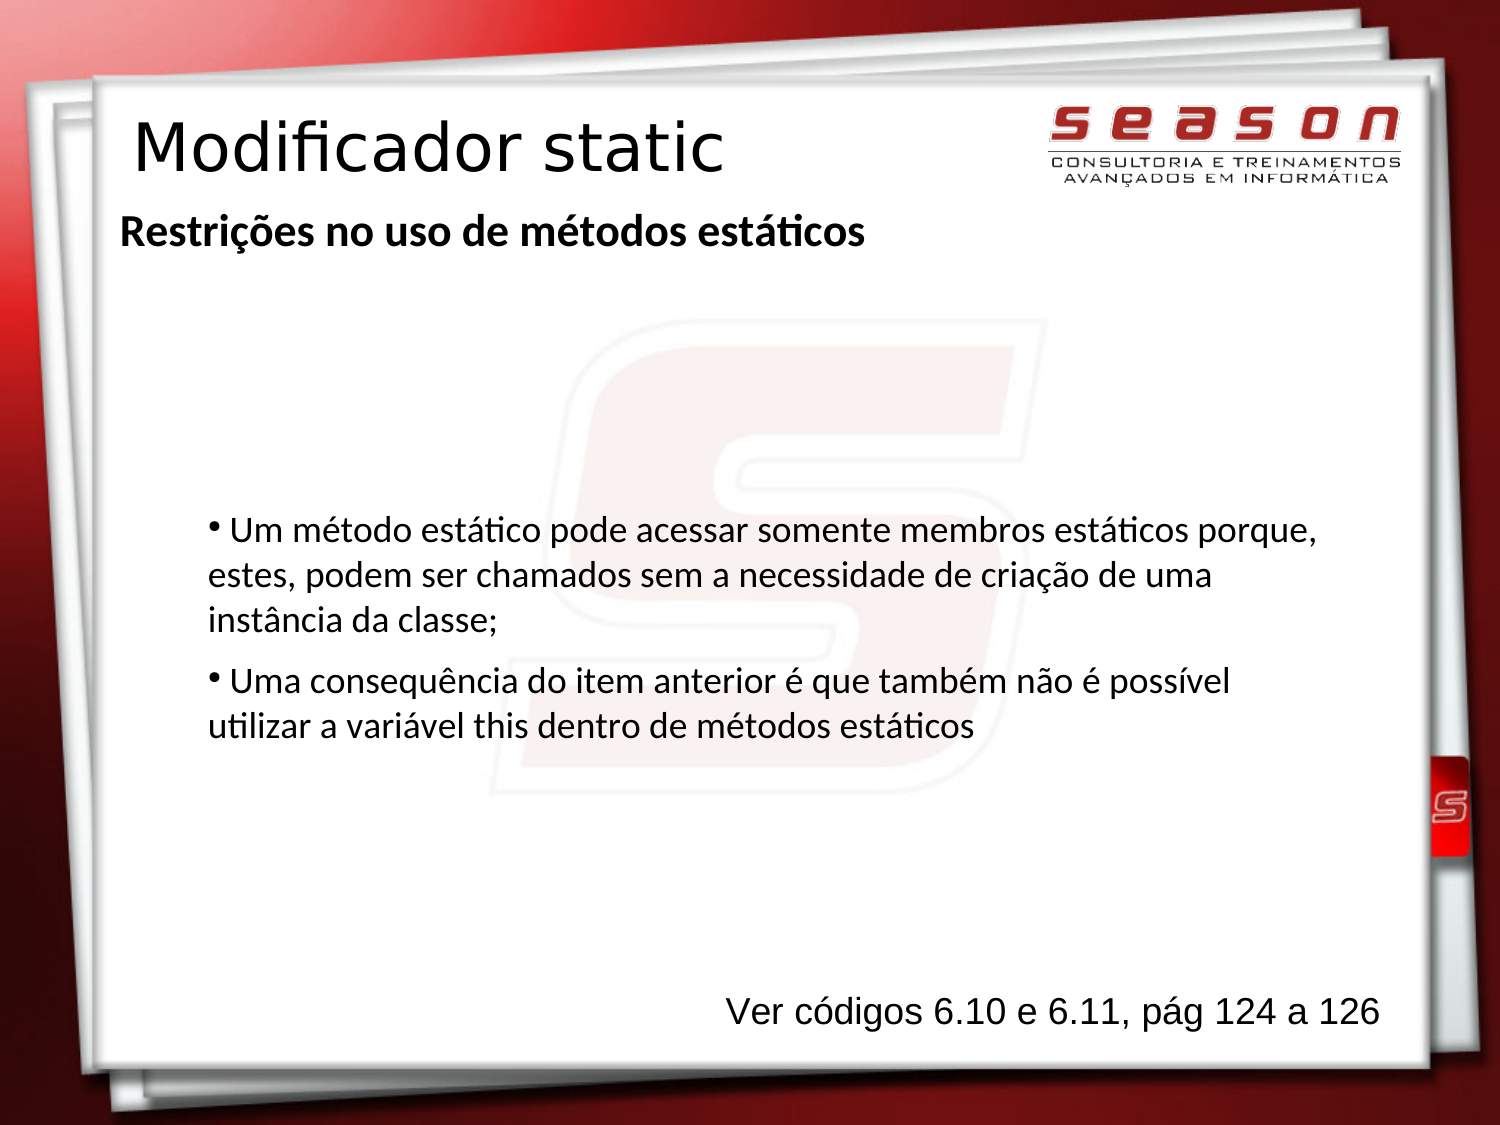

# Modificador static
Restrições no uso de métodos estáticos
 Um método estático pode acessar somente membros estáticos porque, estes, podem ser chamados sem a necessidade de criação de uma instância da classe;
 Uma consequência do item anterior é que também não é possível utilizar a variável this dentro de métodos estáticos
Ver códigos 6.10 e 6.11, pág 124 a 126